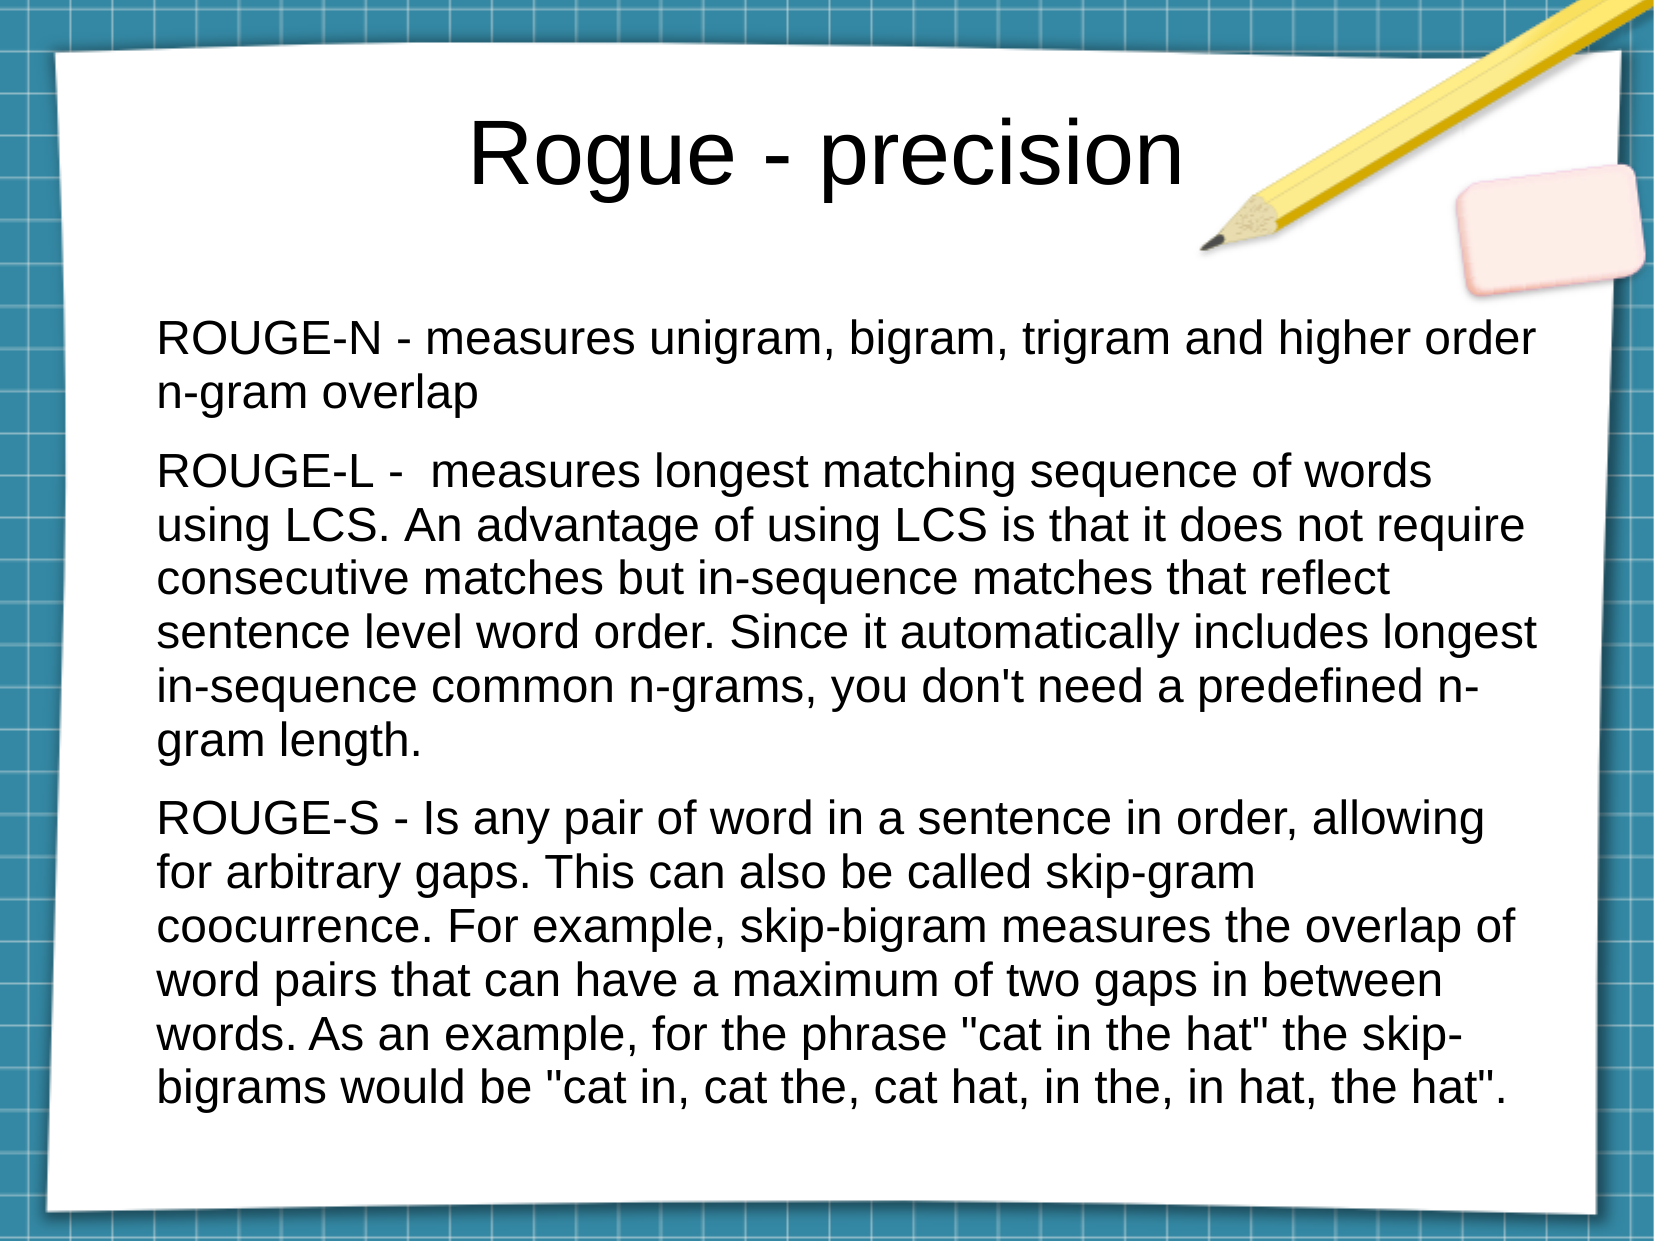

# Rogue - precision
ROUGE-N - measures unigram, bigram, trigram and higher order n-gram overlap
ROUGE-L -  measures longest matching sequence of words using LCS. An advantage of using LCS is that it does not require consecutive matches but in-sequence matches that reflect sentence level word order. Since it automatically includes longest in-sequence common n-grams, you don't need a predefined n-gram length.
ROUGE-S - Is any pair of word in a sentence in order, allowing for arbitrary gaps. This can also be called skip-gram coocurrence. For example, skip-bigram measures the overlap of word pairs that can have a maximum of two gaps in between words. As an example, for the phrase "cat in the hat" the skip-bigrams would be "cat in, cat the, cat hat, in the, in hat, the hat".